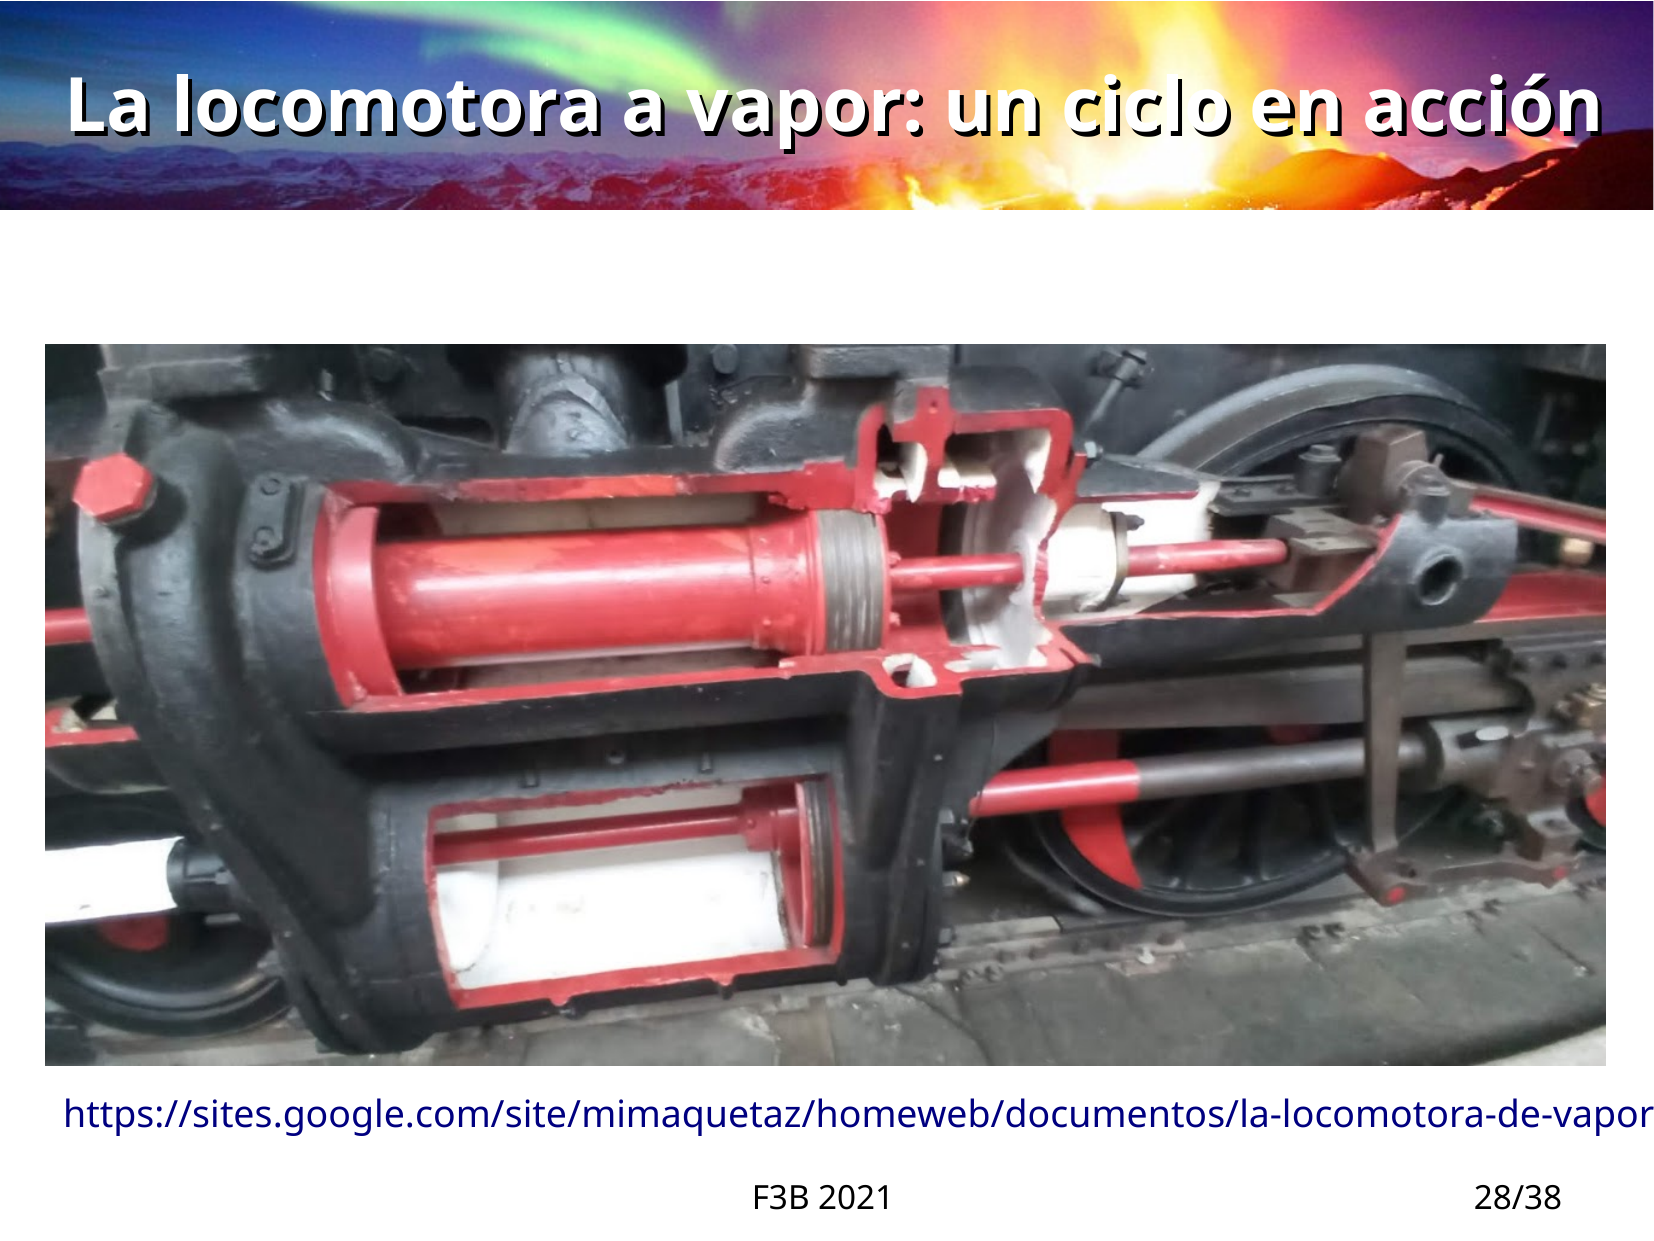

# La locomotora a vapor: un ciclo en acción
https://sites.google.com/site/mimaquetaz/homeweb/documentos/la-locomotora-de-vapor
F3B 2021
28